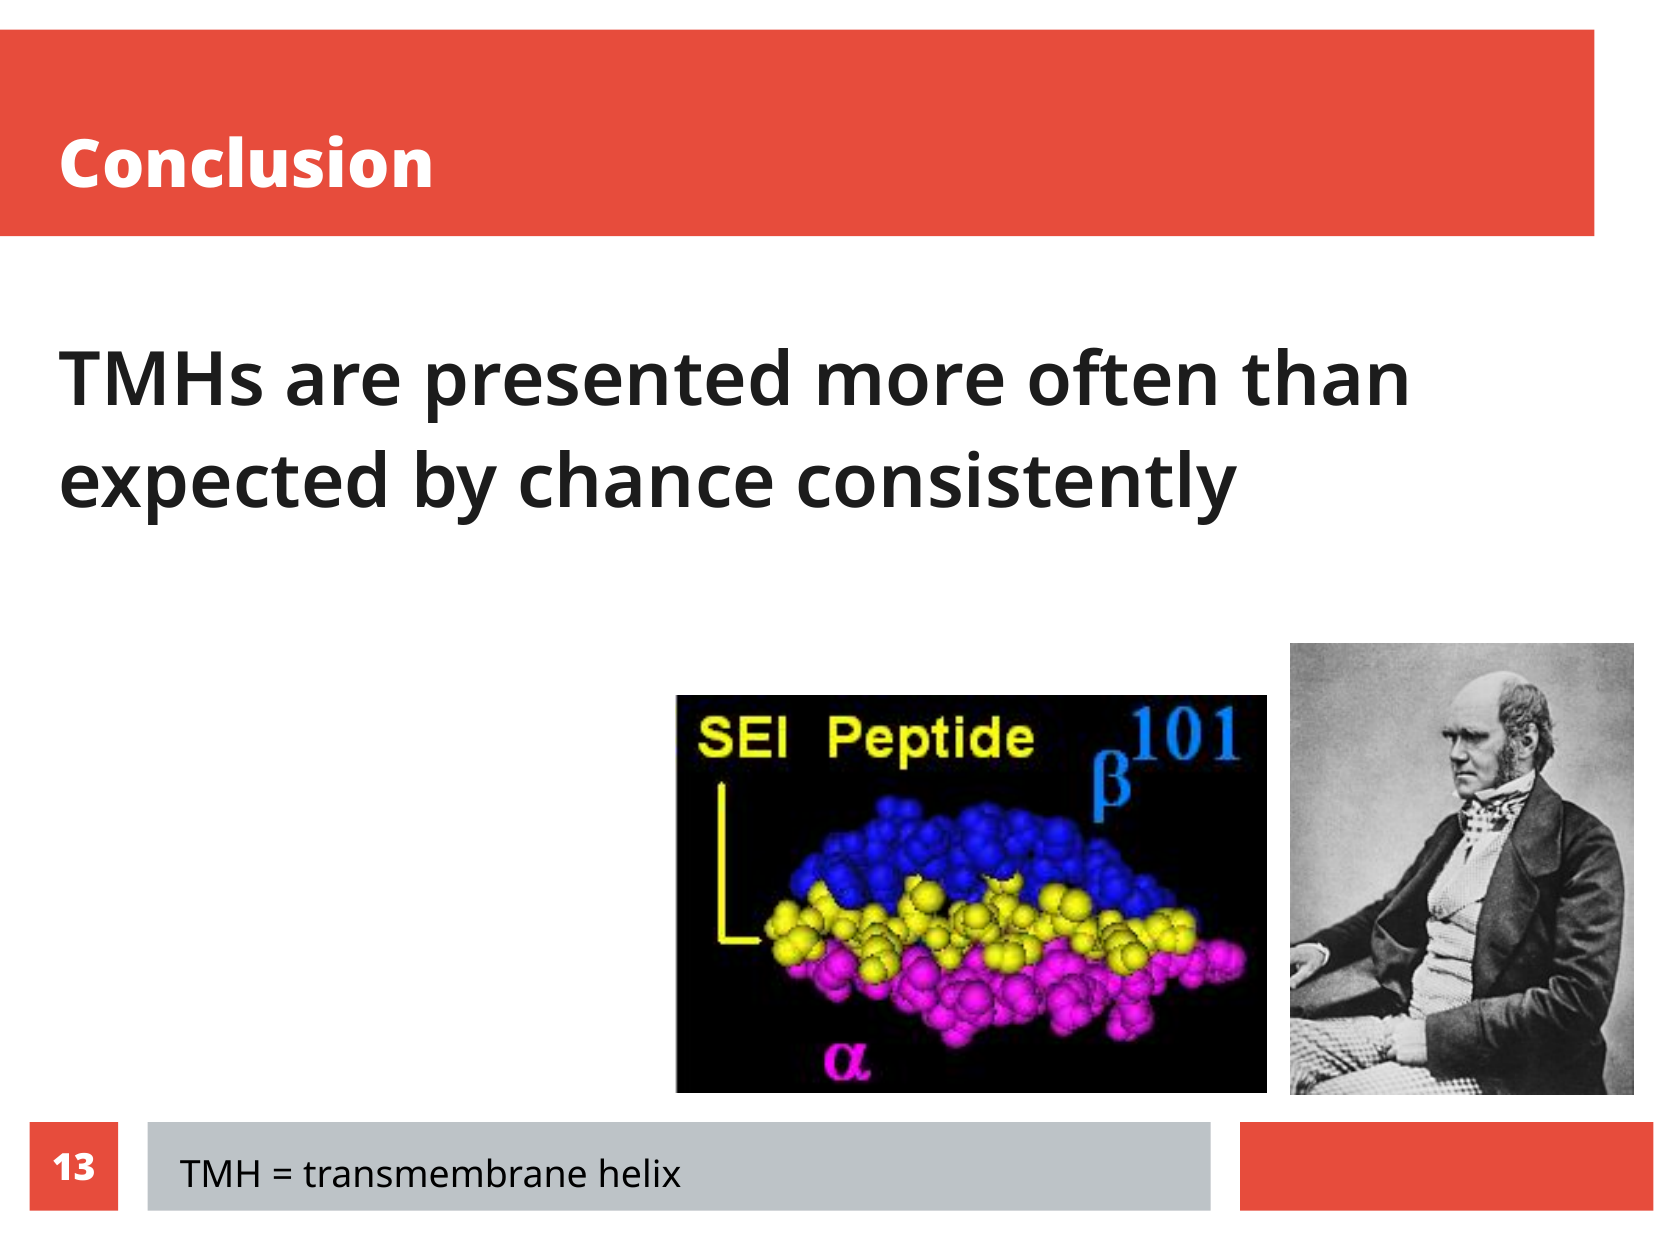

# Conclusion
TMHs are presented more often than expected by chance consistently
13
TMH = transmembrane helix